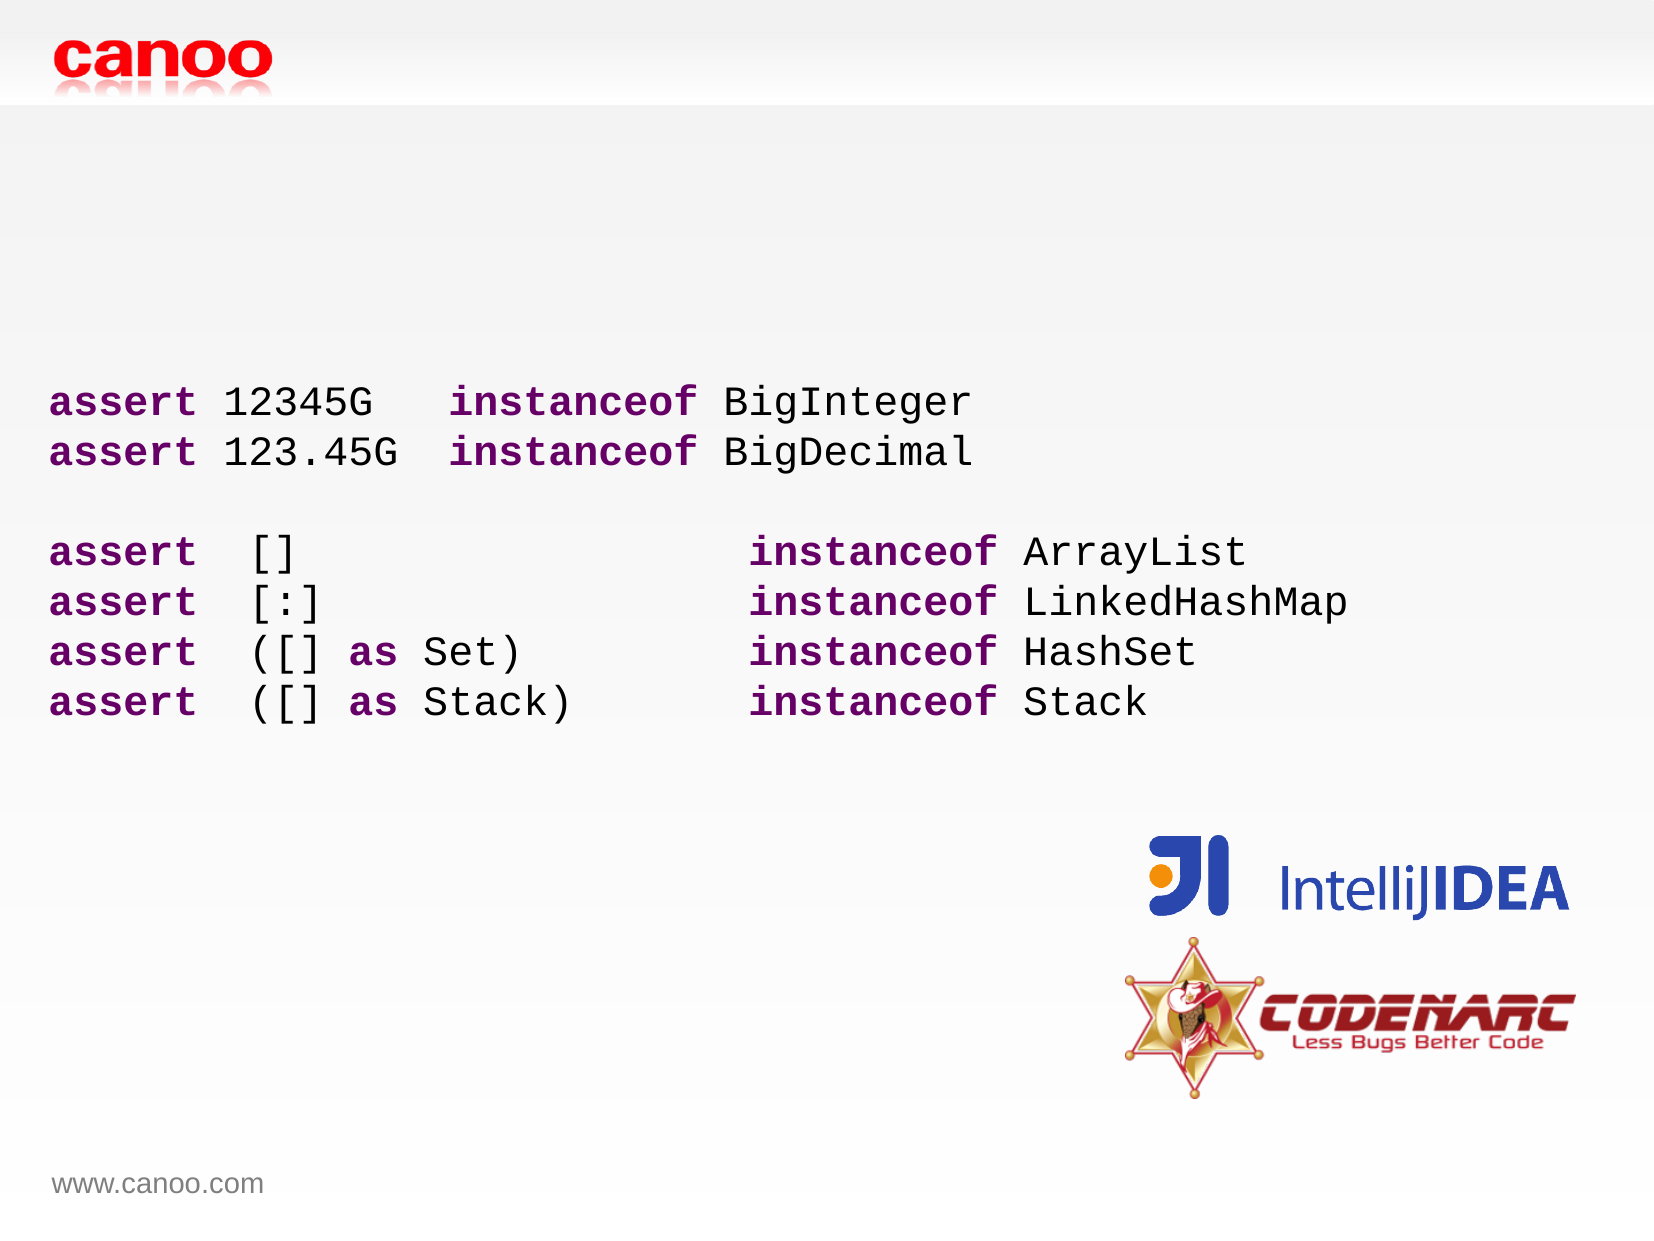

# assert 12345G instanceof BigInteger assert 123.45G instanceof BigDecimal assert [] instanceof ArrayList assert [:] instanceof LinkedHashMap assert ([] as Set) instanceof HashSet assert ([] as Stack) instanceof Stack